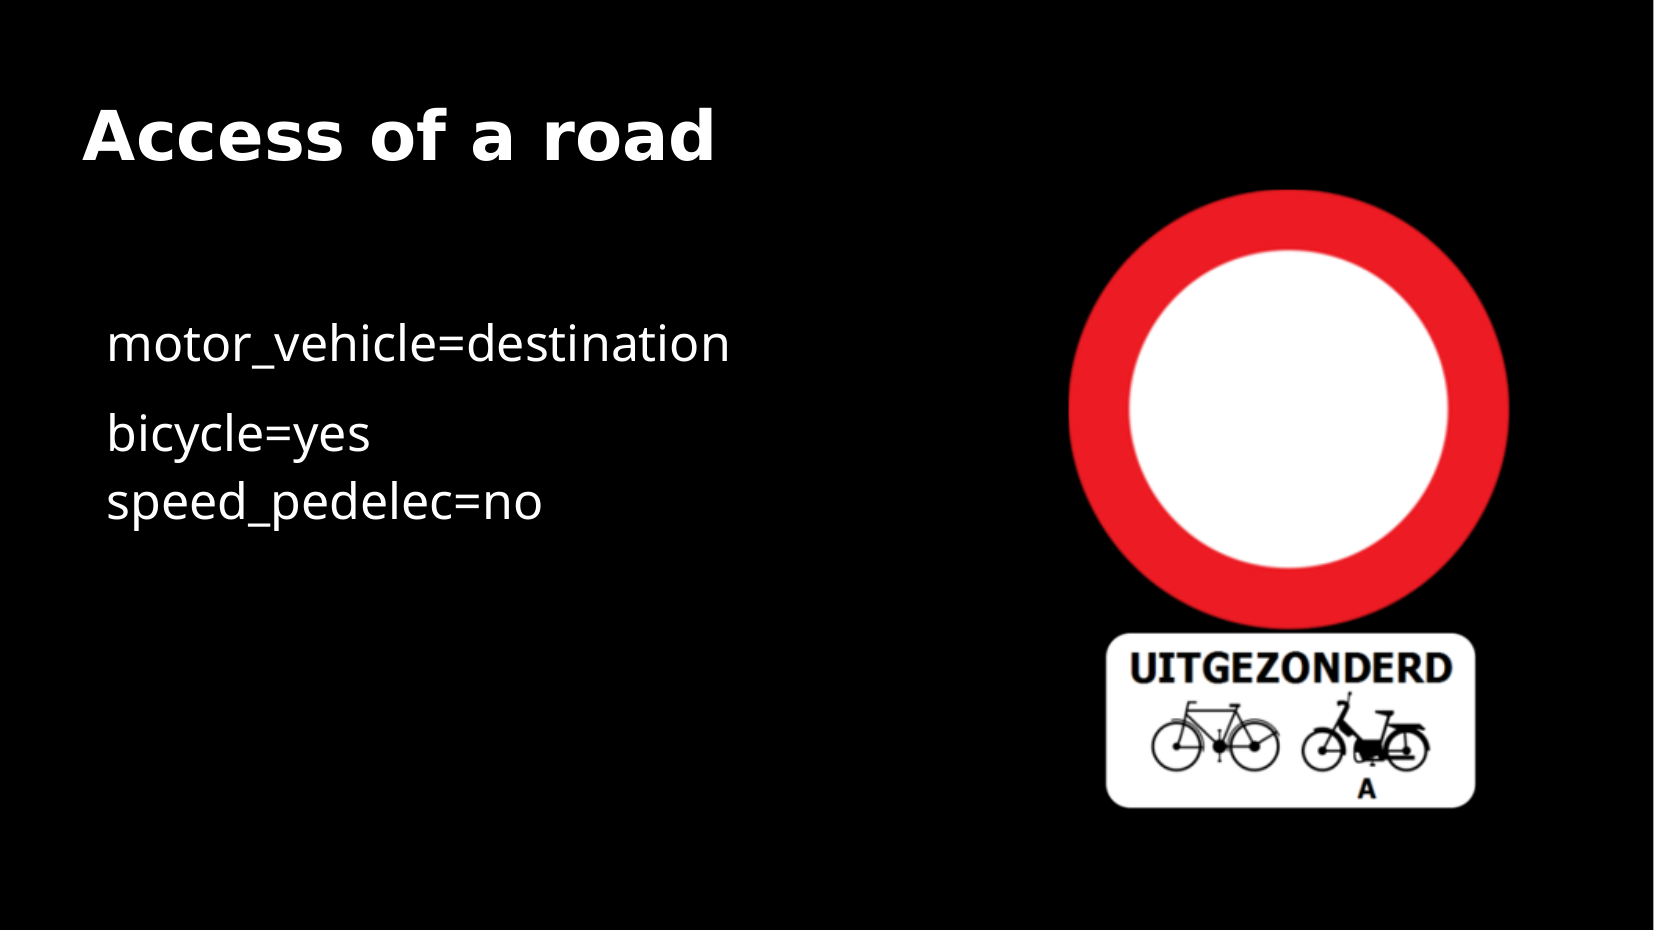

# Access of a road
motor_vehicle=destination
bicycle=yes
speed_pedelec=no